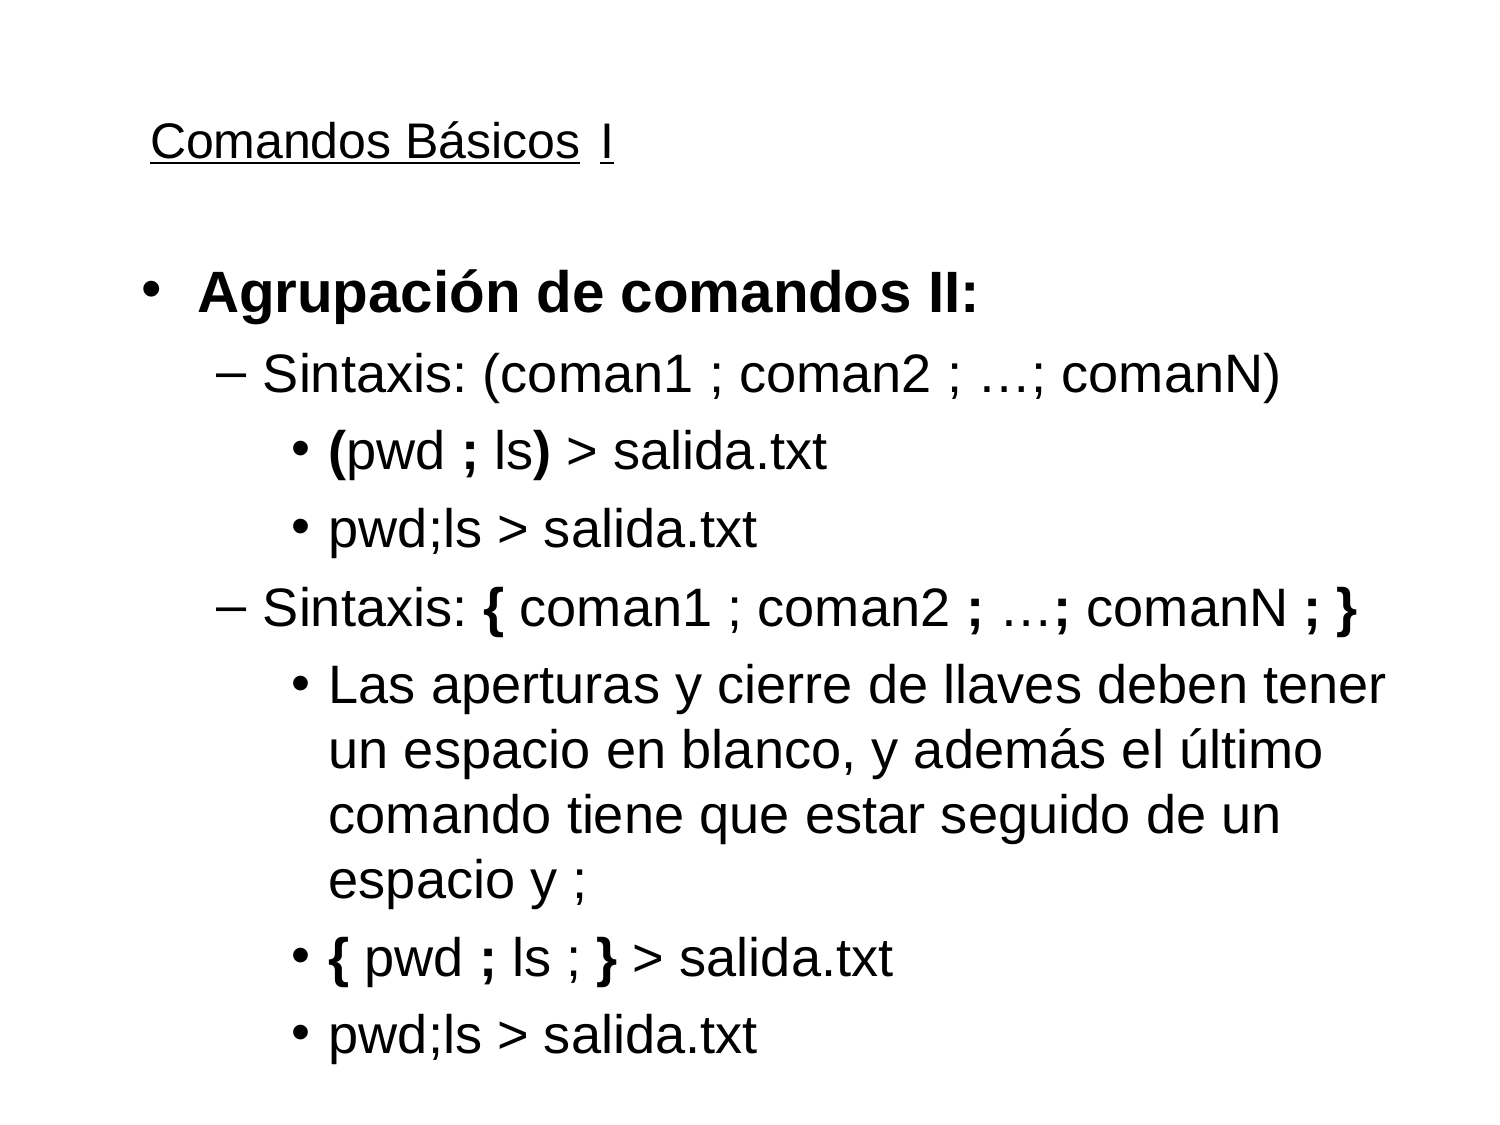

# Comandos Básicos	I
Agrupación de comandos II:
Sintaxis: (coman1 ; coman2 ; …; comanN)
(pwd ; ls) > salida.txt
pwd;ls > salida.txt
Sintaxis: { coman1 ; coman2 ; …; comanN ; }
Las aperturas y cierre de llaves deben tener un espacio en blanco, y además el último comando tiene que estar seguido de un espacio y ;
{ pwd ; ls ; } > salida.txt
pwd;ls > salida.txt